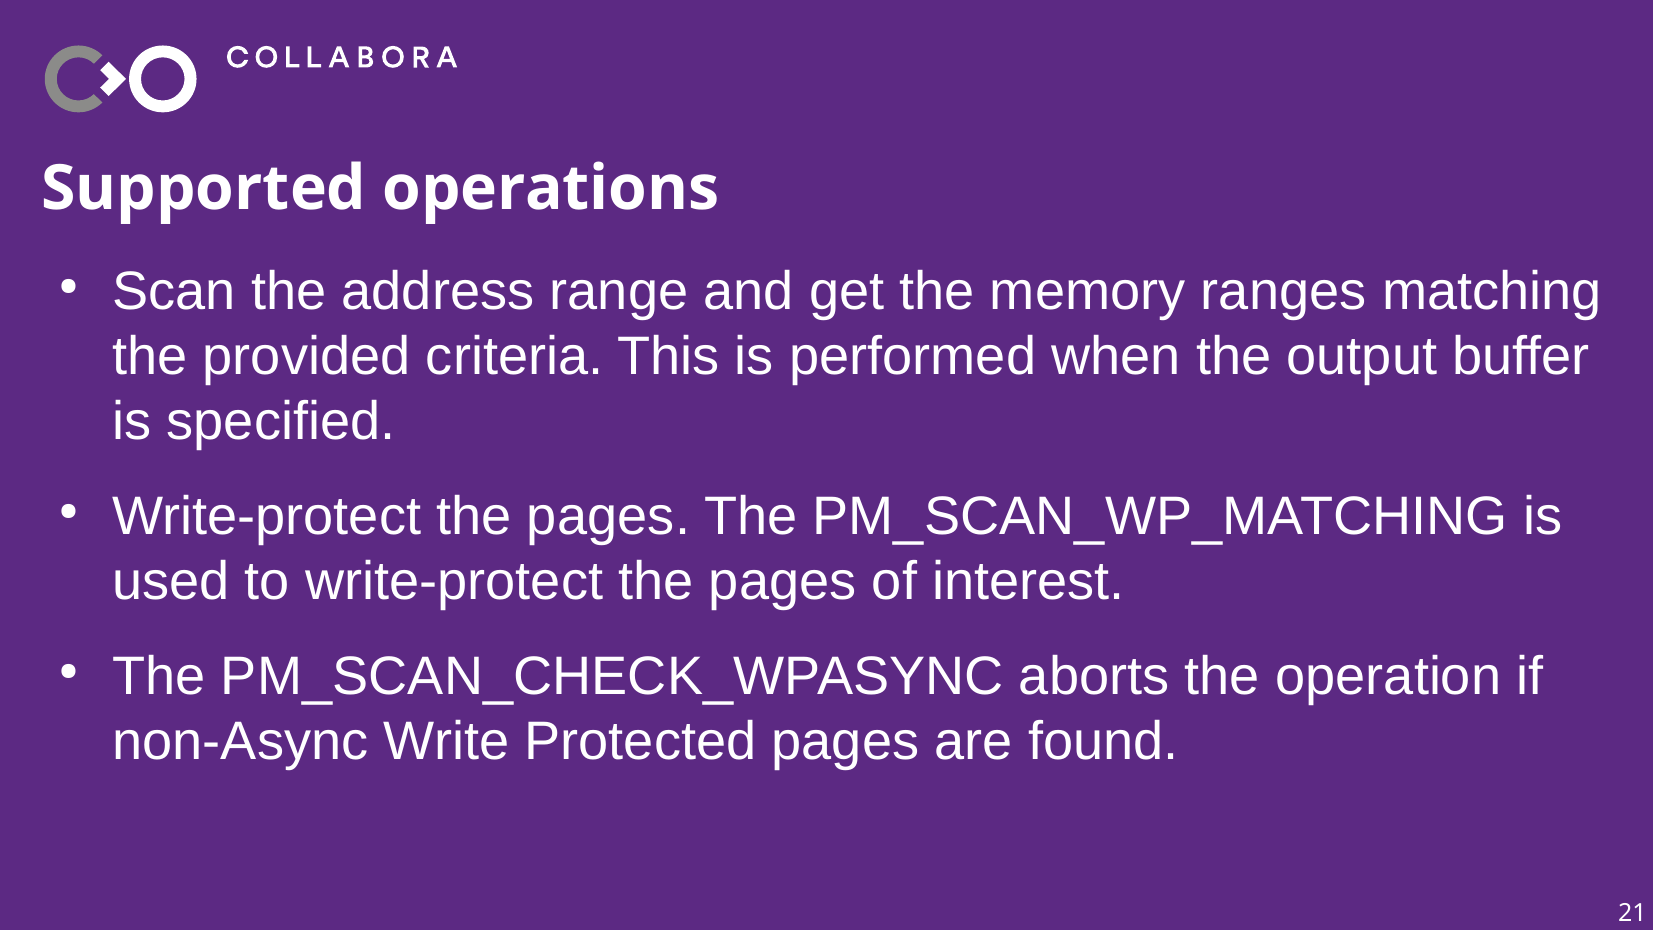

# Supported operations
Scan the address range and get the memory ranges matching the provided criteria. This is performed when the output buffer is specified.
Write-protect the pages. The PM_SCAN_WP_MATCHING is used to write-protect the pages of interest.
The PM_SCAN_CHECK_WPASYNC aborts the operation if non-Async Write Protected pages are found.